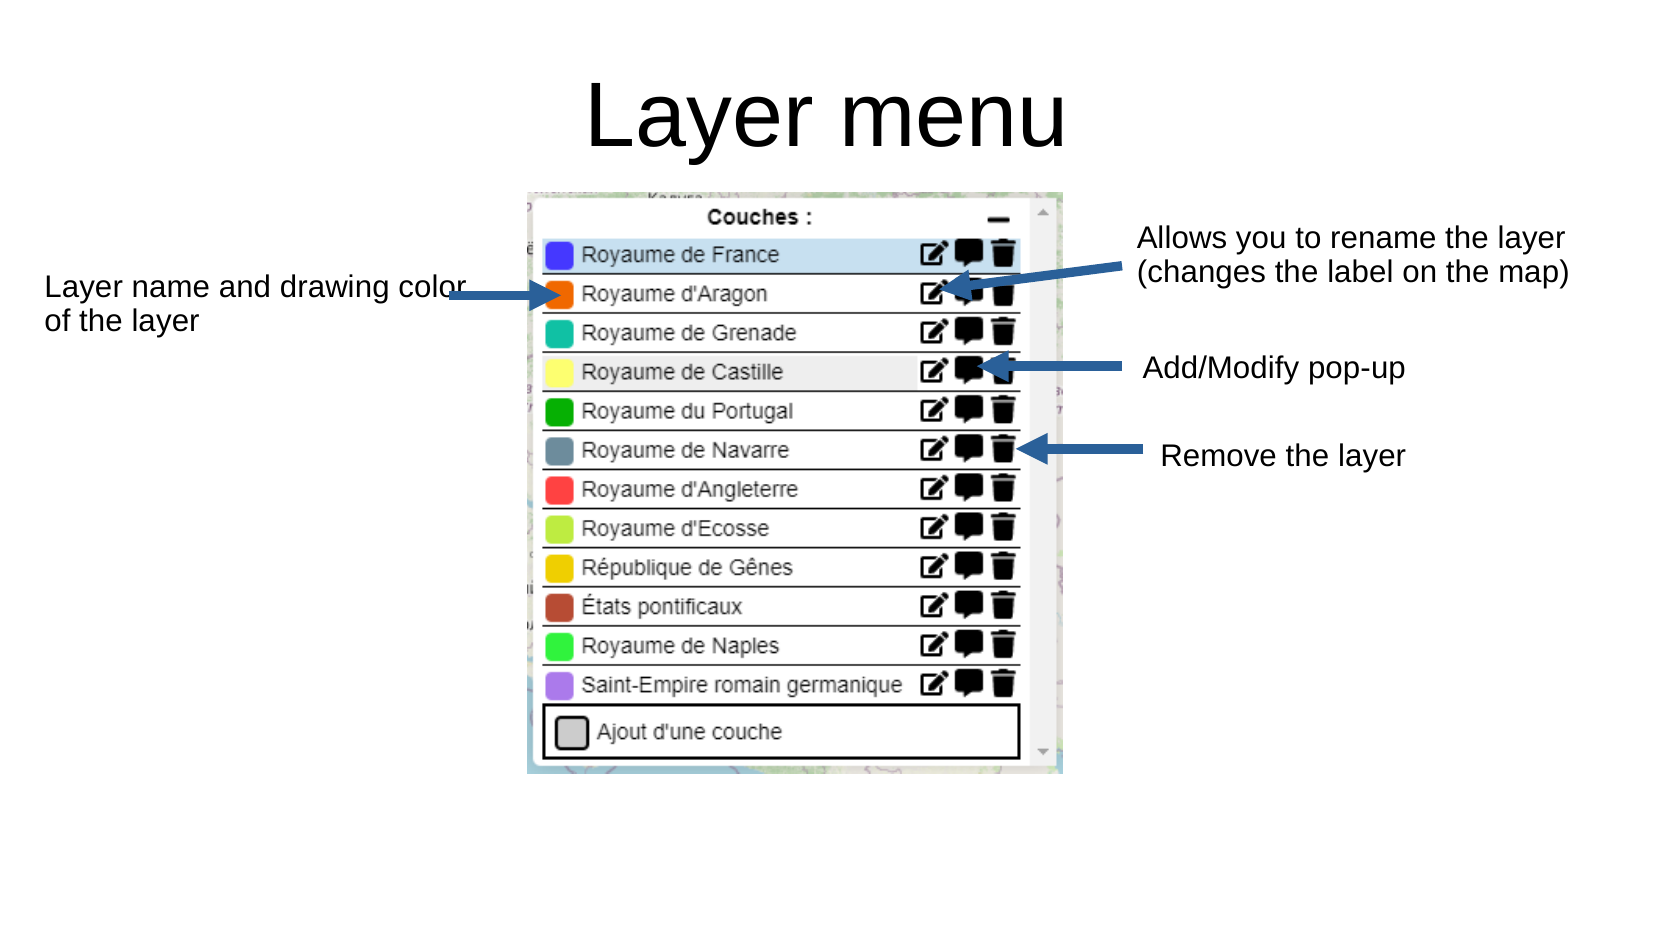

# Layer menu
Allows you to rename the layer (changes the label on the map)
Layer name and drawing color of the layer
Add/Modify pop-up
Remove the layer